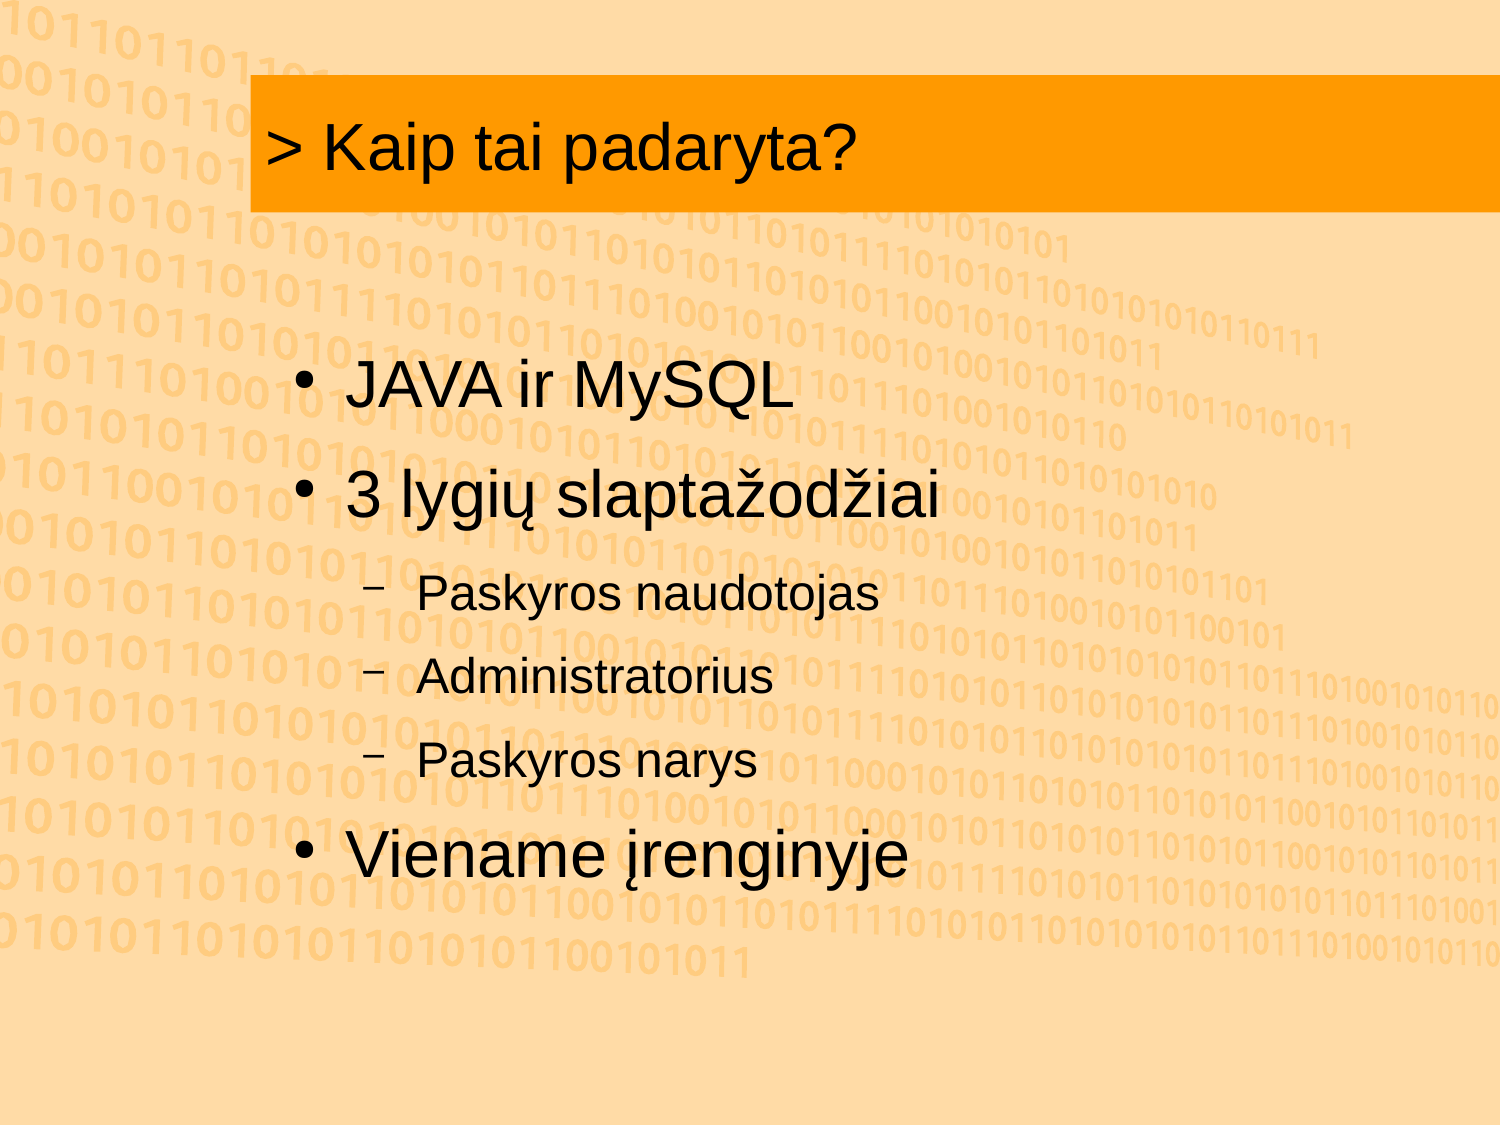

# > Kaip tai padaryta?
JAVA ir MySQL
3 lygių slaptažodžiai
Paskyros naudotojas
Administratorius
Paskyros narys
Viename įrenginyje